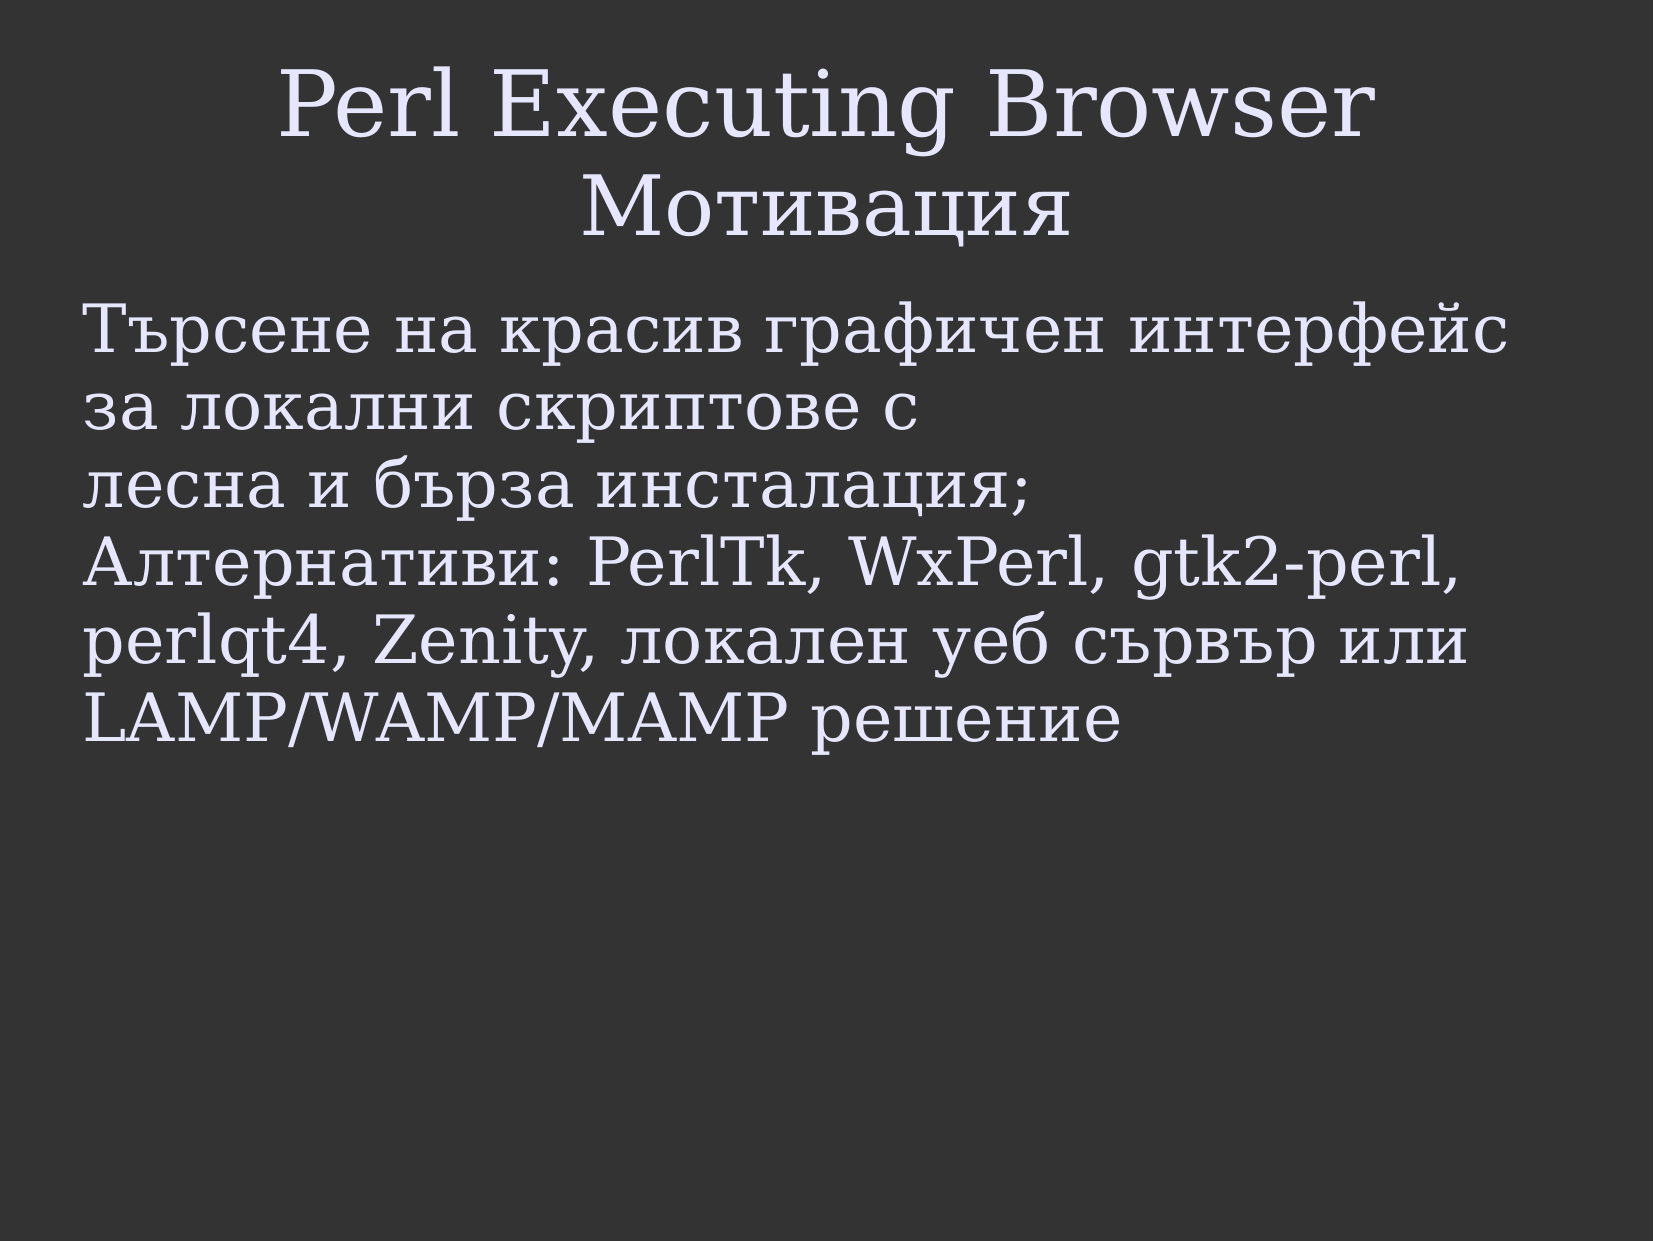

# Perl Executing Browser Мотивация
Търсене на красив графичен интерфейс за локални скриптове с
лесна и бърза инсталация;
Алтернативи: PerlTk, WxPerl, gtk2-perl, perlqt4, Zenity, локален уеб сървър или
LAMP/WAMP/MAMP решение